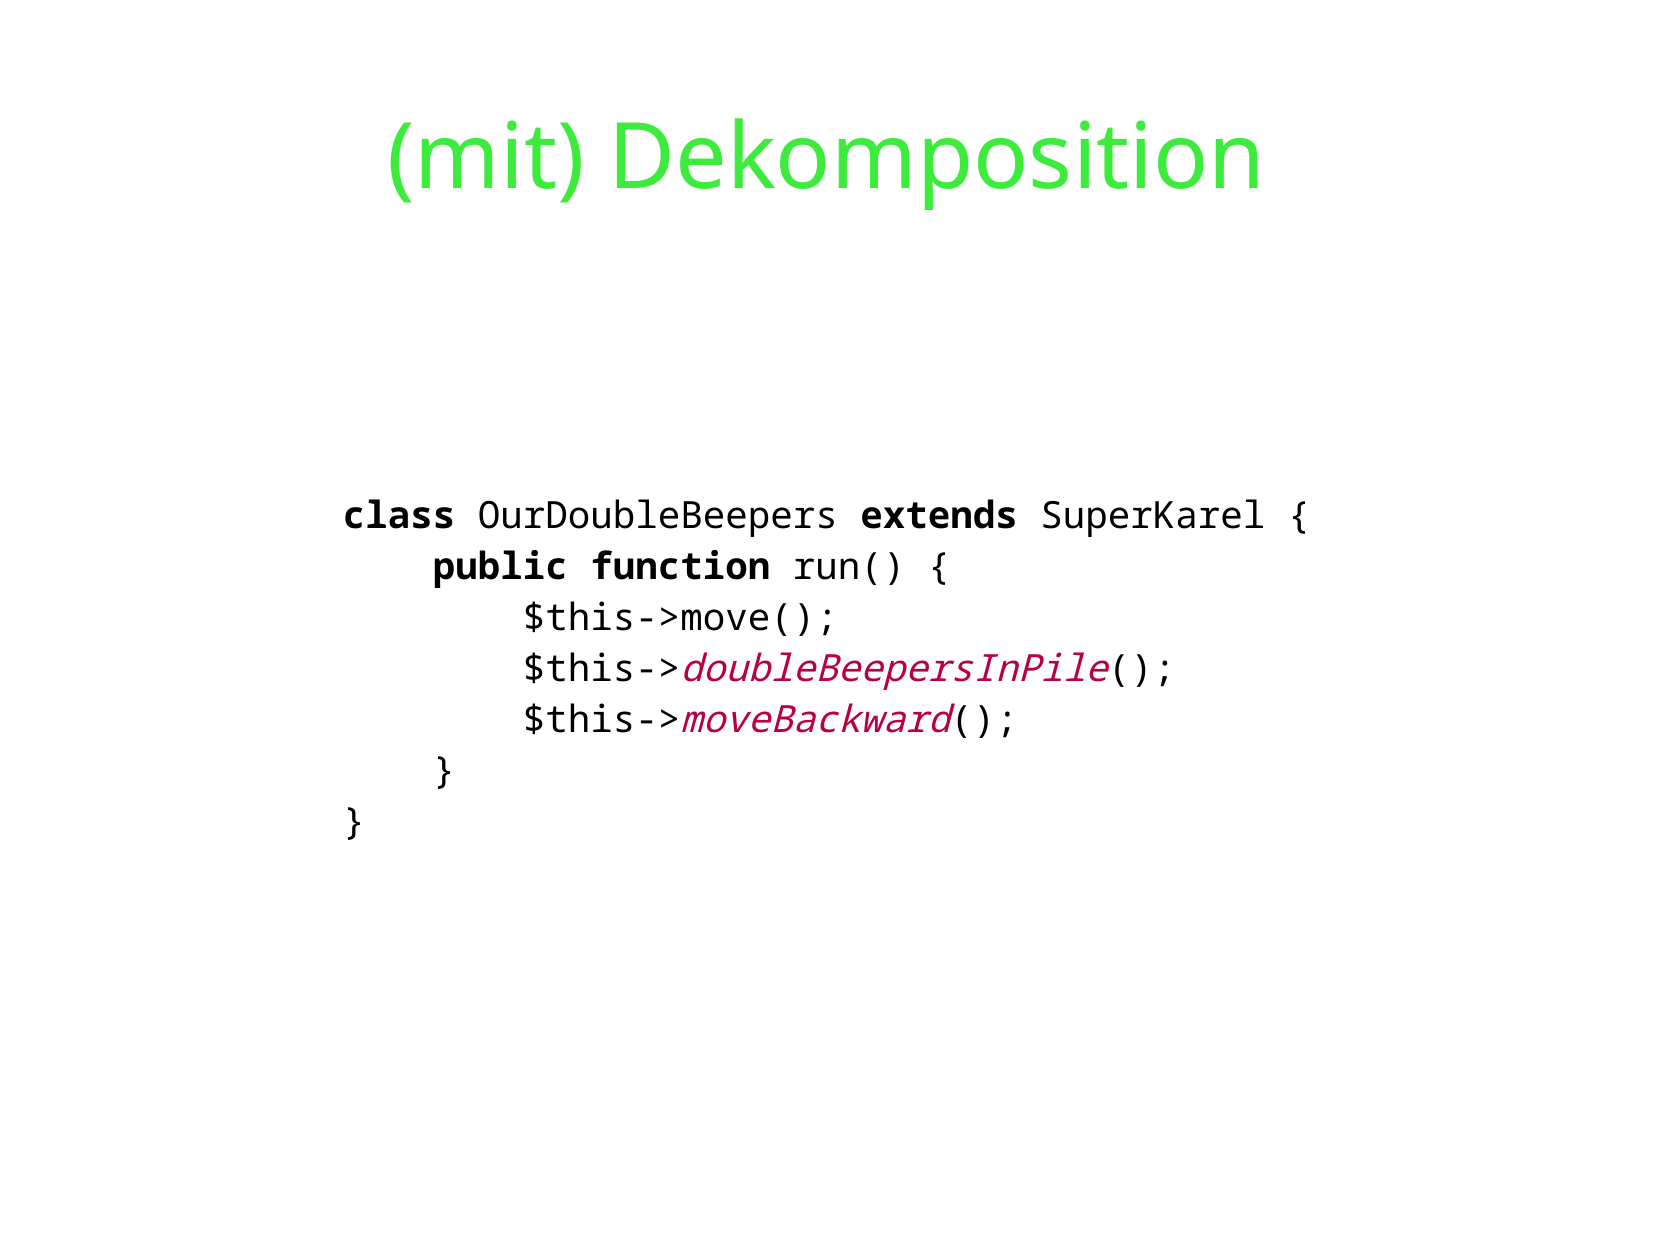

# (mit) Dekomposition
class OurDoubleBeepers extends SuperKarel {
 public function run() {
 $this->move();
 $this->doubleBeepersInPile();
 $this->moveBackward();
 }
}